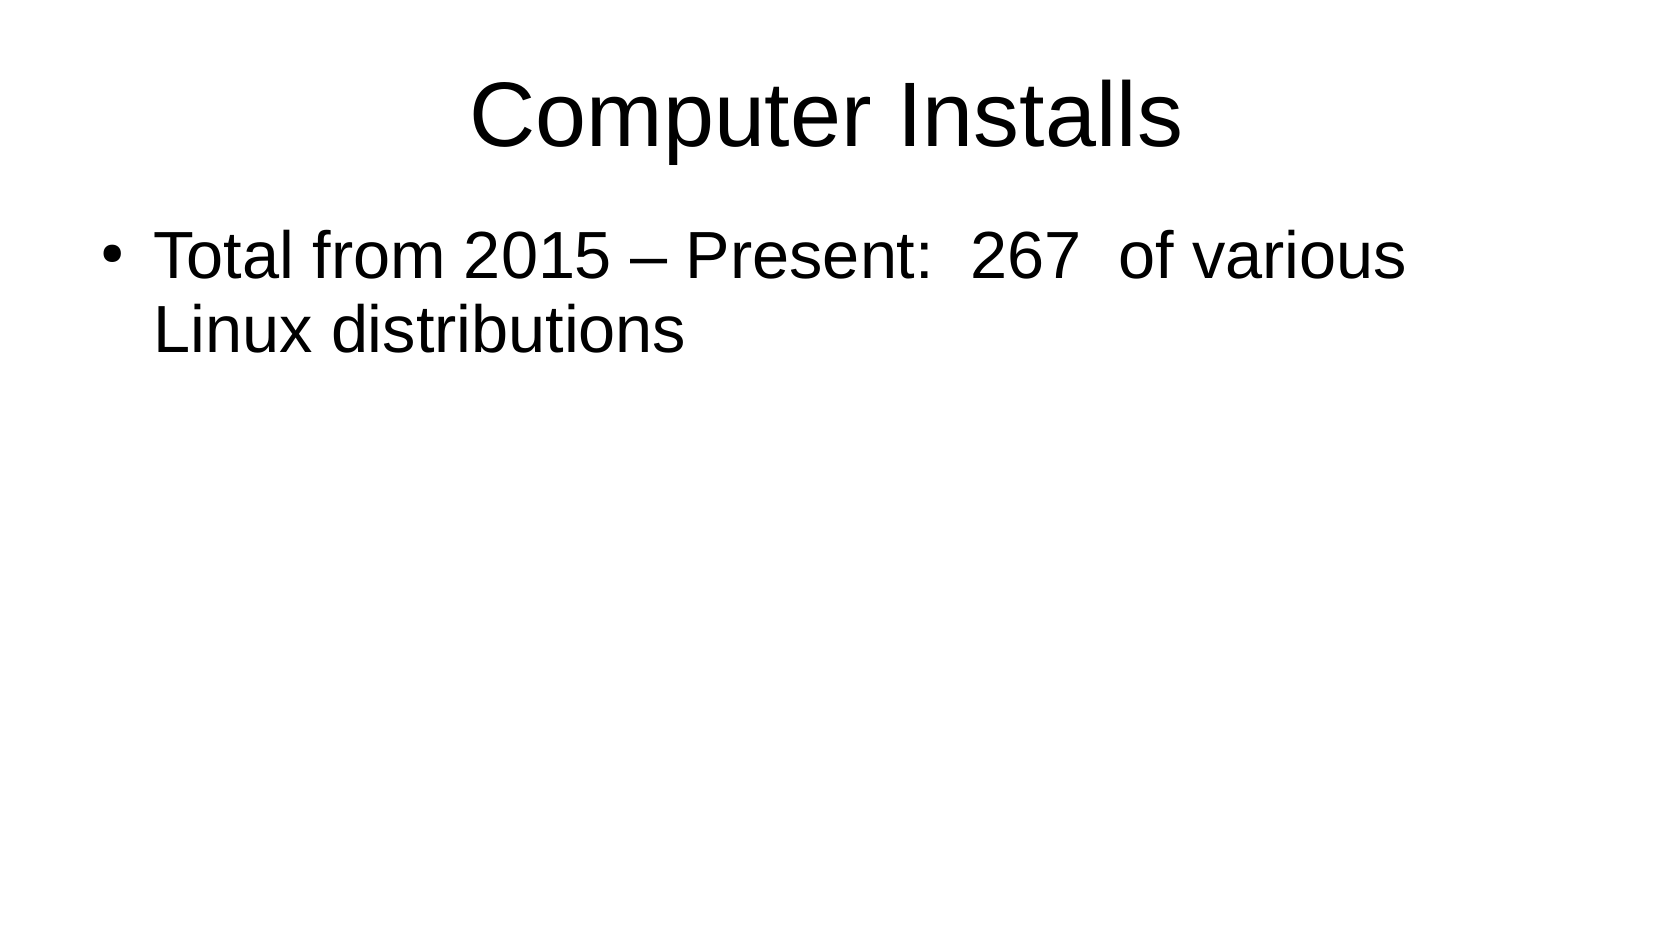

# Computer Installs
Total from 2015 – Present: 267 of various Linux distributions